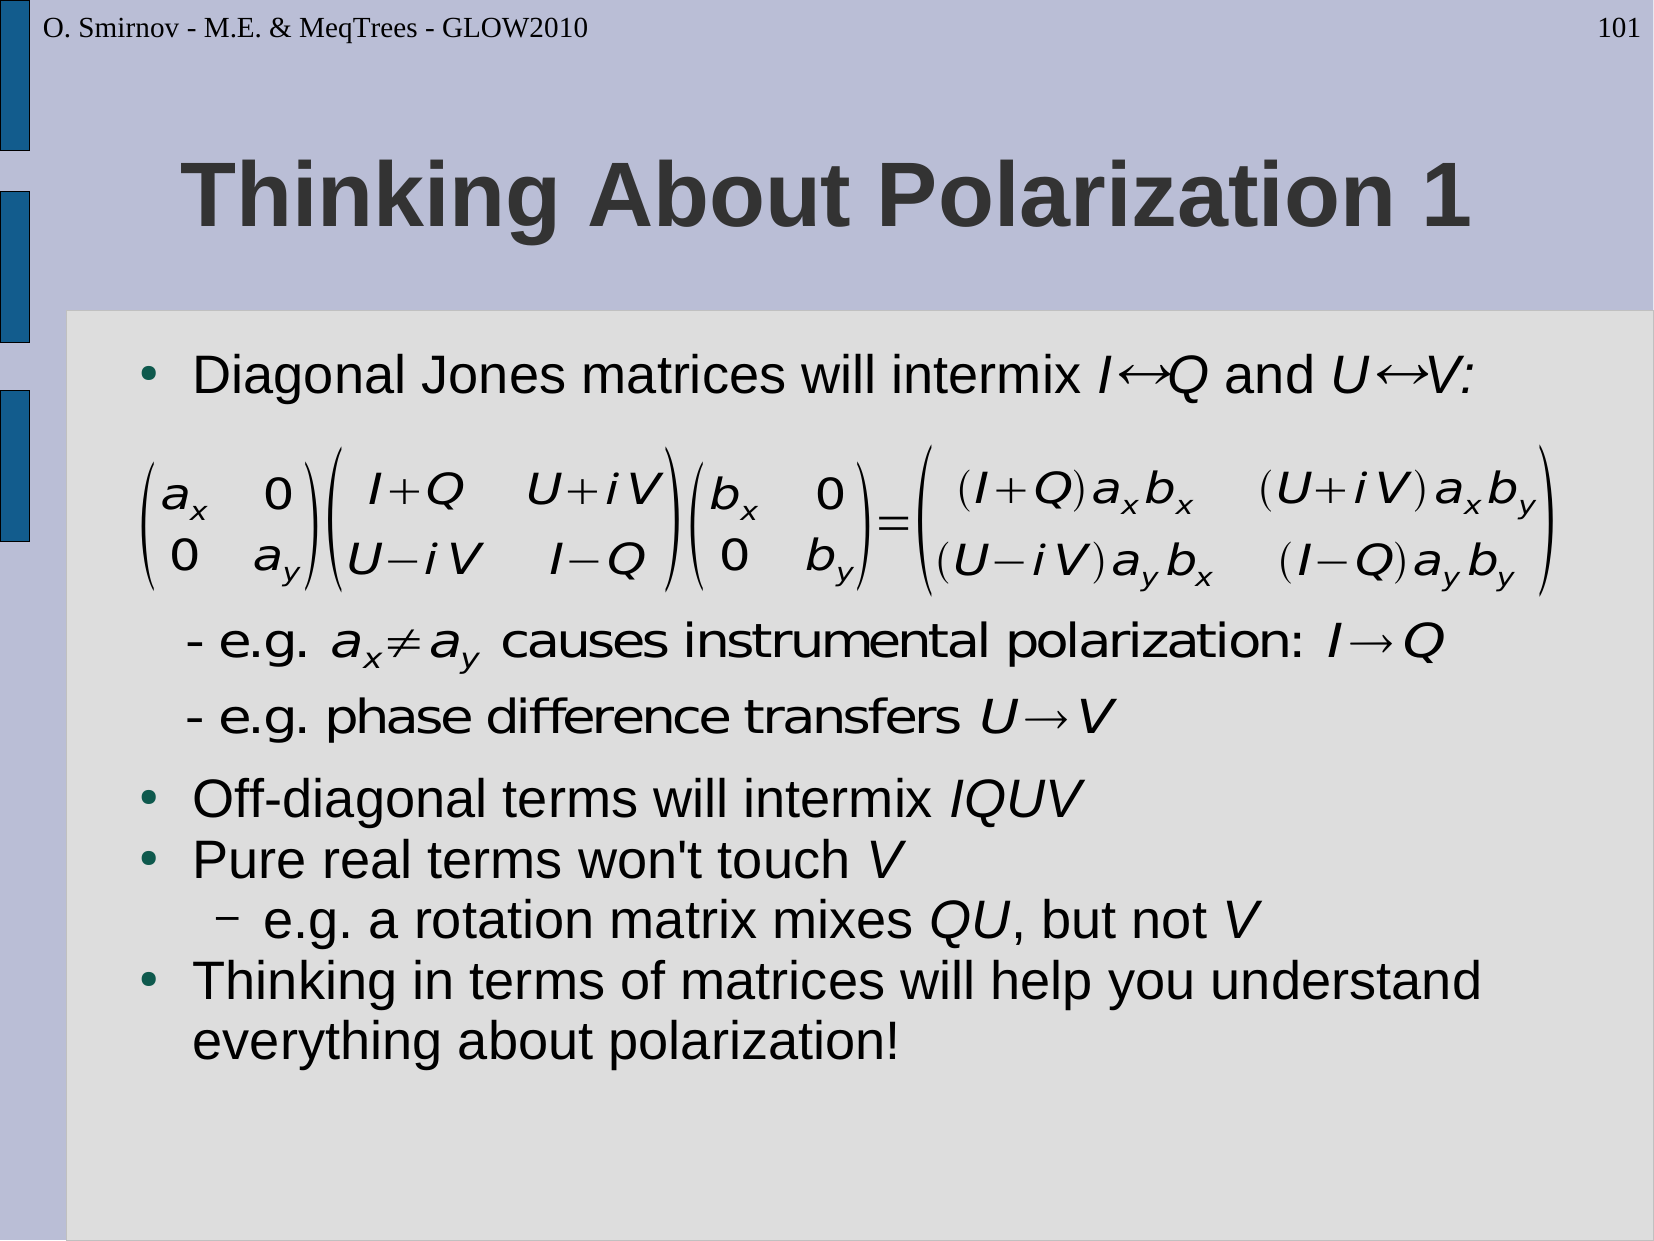

O. Smirnov - M.E. & MeqTrees - GLOW2010
101
# Thinking About Polarization 1
Diagonal Jones matrices will intermix I↔Q and U↔V:
Off-diagonal terms will intermix IQUV
Pure real terms won't touch V
e.g. a rotation matrix mixes QU, but not V
Thinking in terms of matrices will help you understand everything about polarization!